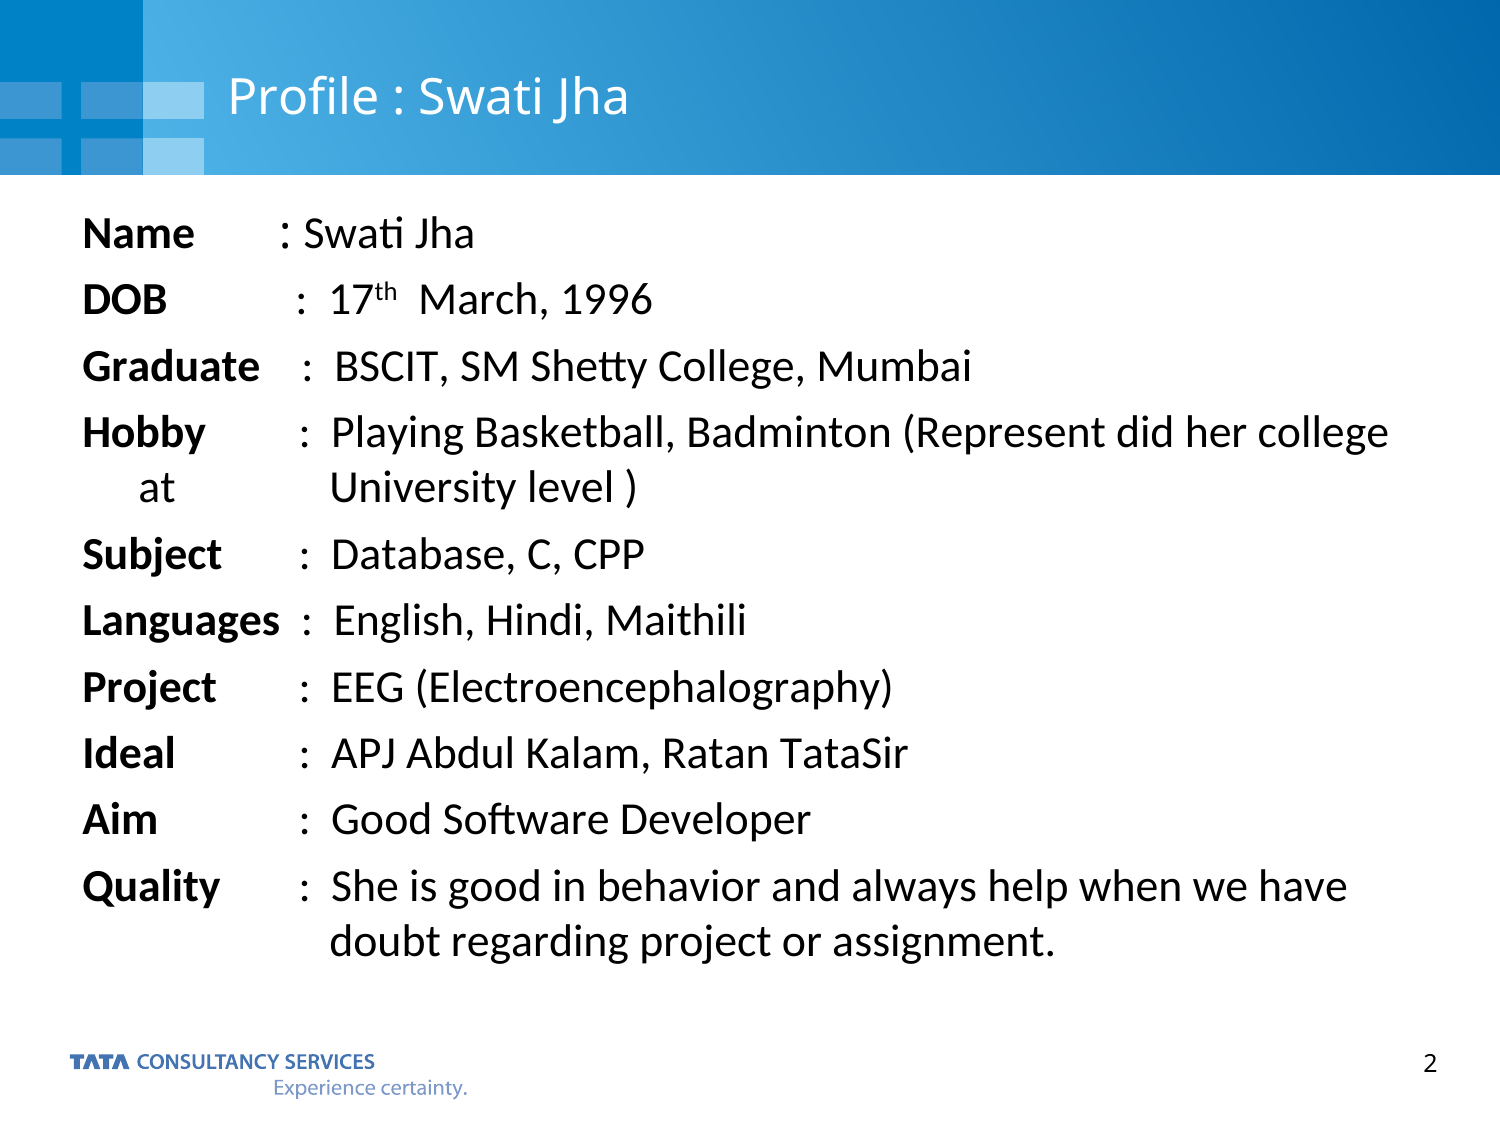

Profile : Swati Jha
Name : Swati Jha
DOB 	 : 17th March, 1996
Graduate : BSCIT, SM Shetty College, Mumbai
Hobby : Playing Basketball, Badminton (Represent did her college at 		 University level )
Subject	 : Database, C, CPP
Languages : English, Hindi, Maithili
Project	 : EEG (Electroencephalography)
Ideal 		 : APJ Abdul Kalam, Ratan TataSir
Aim		 : Good Software Developer
Quality	 : She is good in behavior and always help when we have 			 doubt regarding project or assignment.